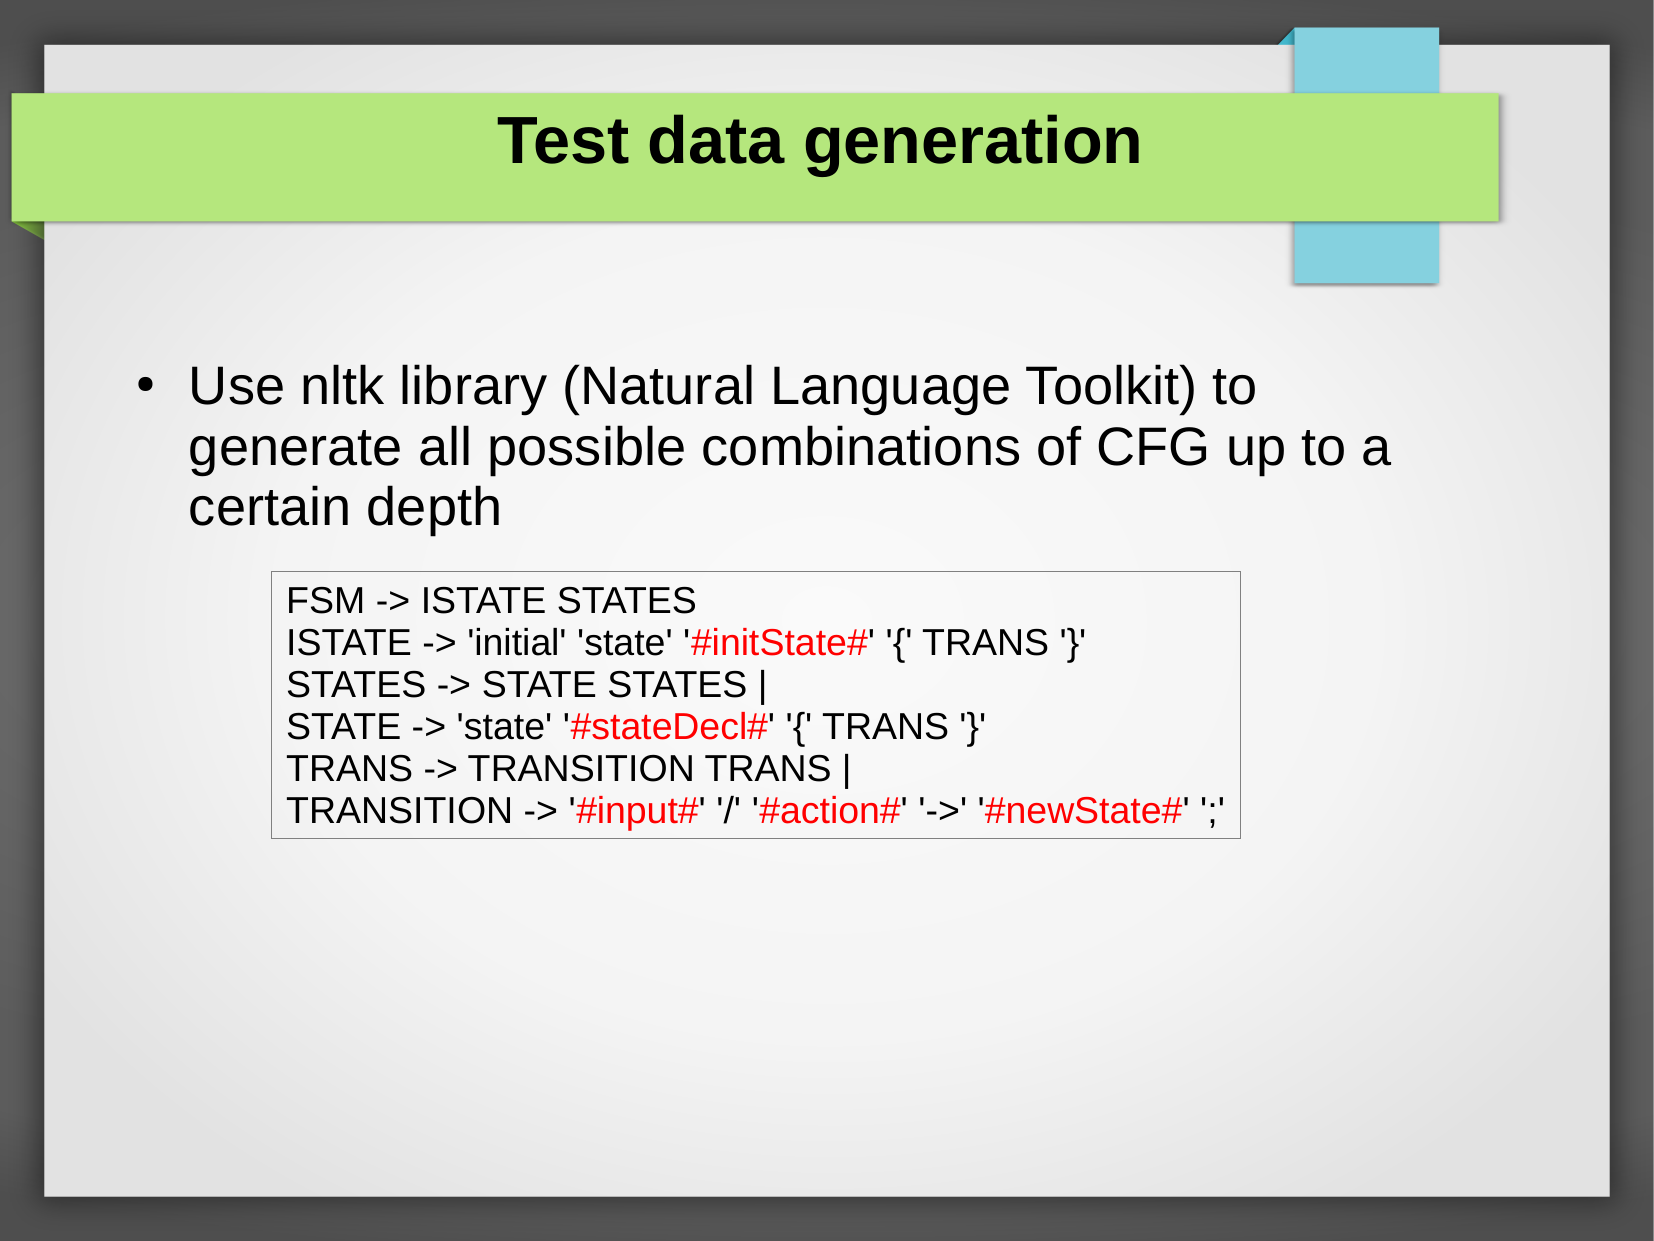

Test data generation
# Use nltk library (Natural Language Toolkit) to generate all possible combinations of CFG up to a certain depth
FSM -> ISTATE STATES
ISTATE -> 'initial' 'state' '#initState#' '{' TRANS '}'
STATES -> STATE STATES |
STATE -> 'state' '#stateDecl#' '{' TRANS '}'
TRANS -> TRANSITION TRANS |
TRANSITION -> '#input#' '/' '#action#' '->' '#newState#' ';'